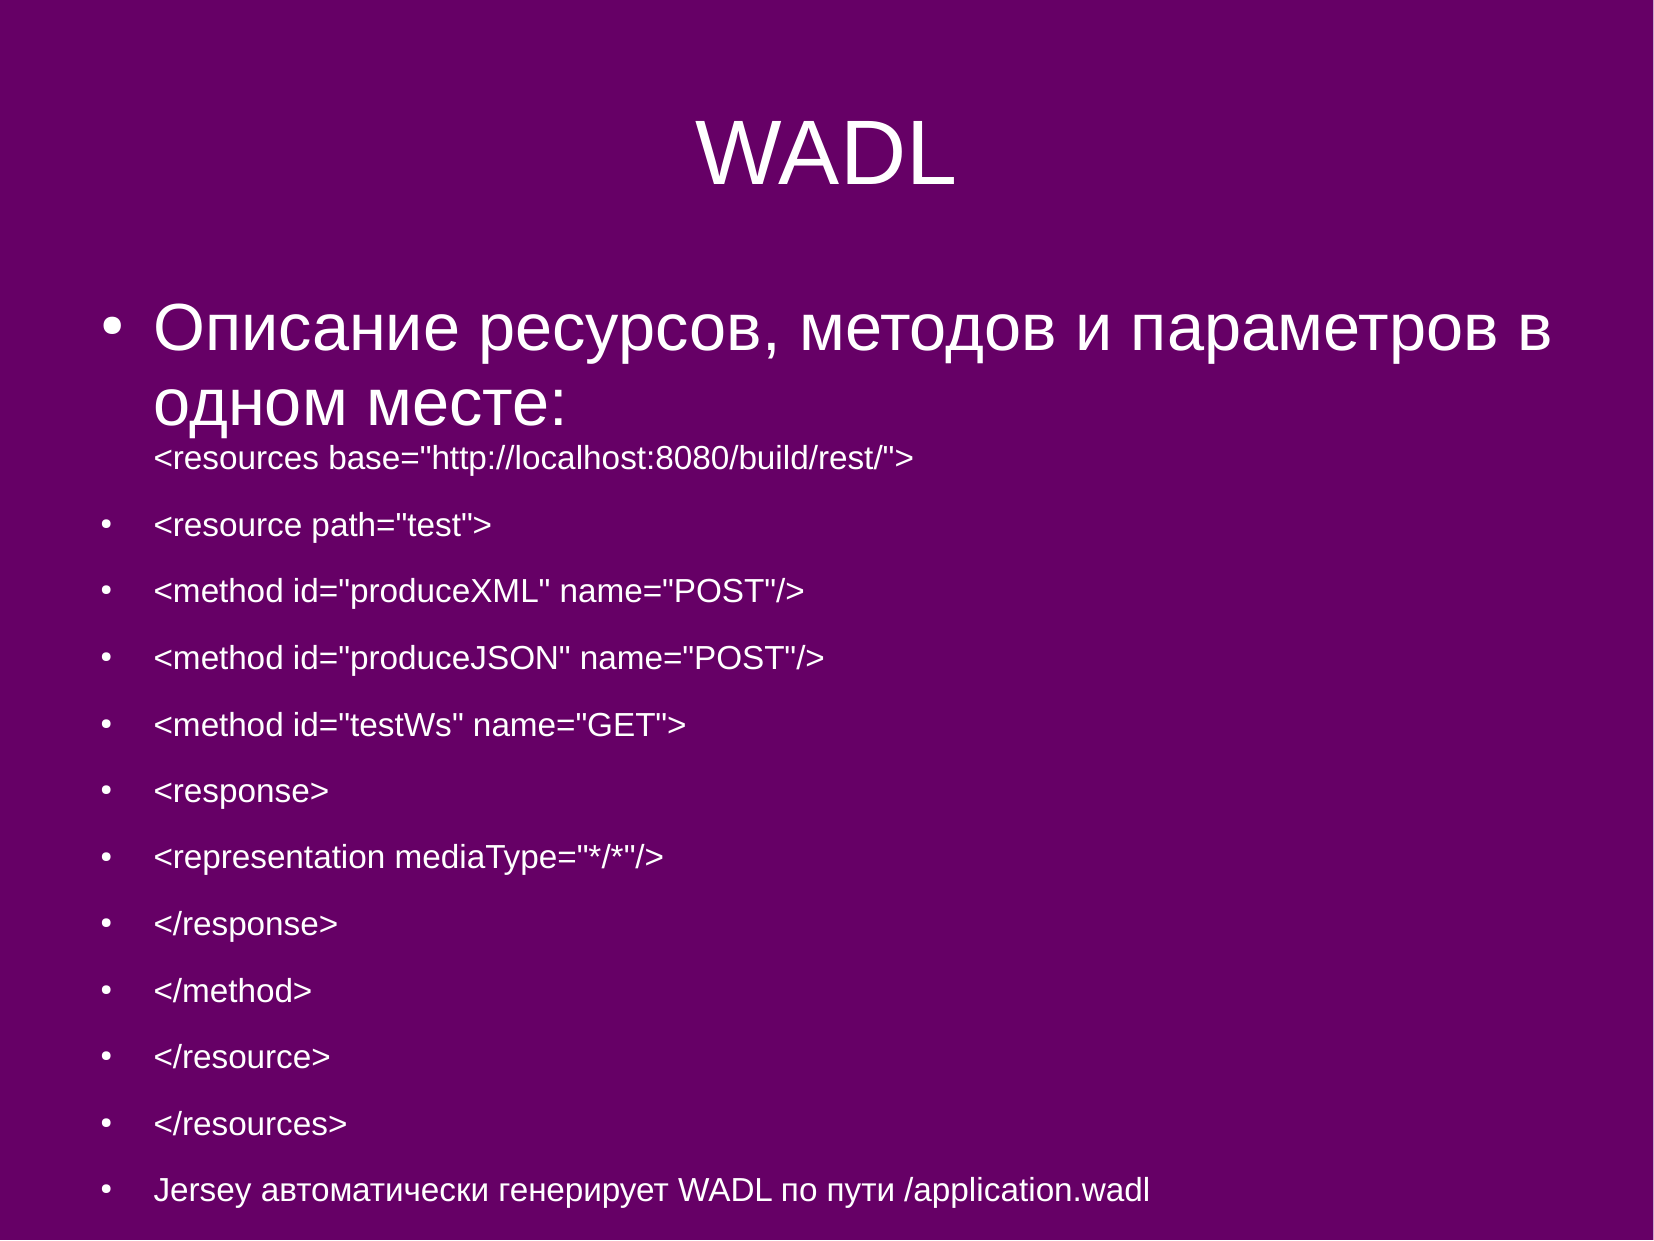

# WADL
Описание ресурсов, методов и параметров в одном месте:
<resources base="http://localhost:8080/build/rest/">
<resource path="test">
<method id="produceXML" name="POST"/>
<method id="produceJSON" name="POST"/>
<method id="testWs" name="GET">
<response>
<representation mediaType="*/*"/>
</response>
</method>
</resource>
</resources>
Jersey автоматически генерирует WADL по пути /application.wadl